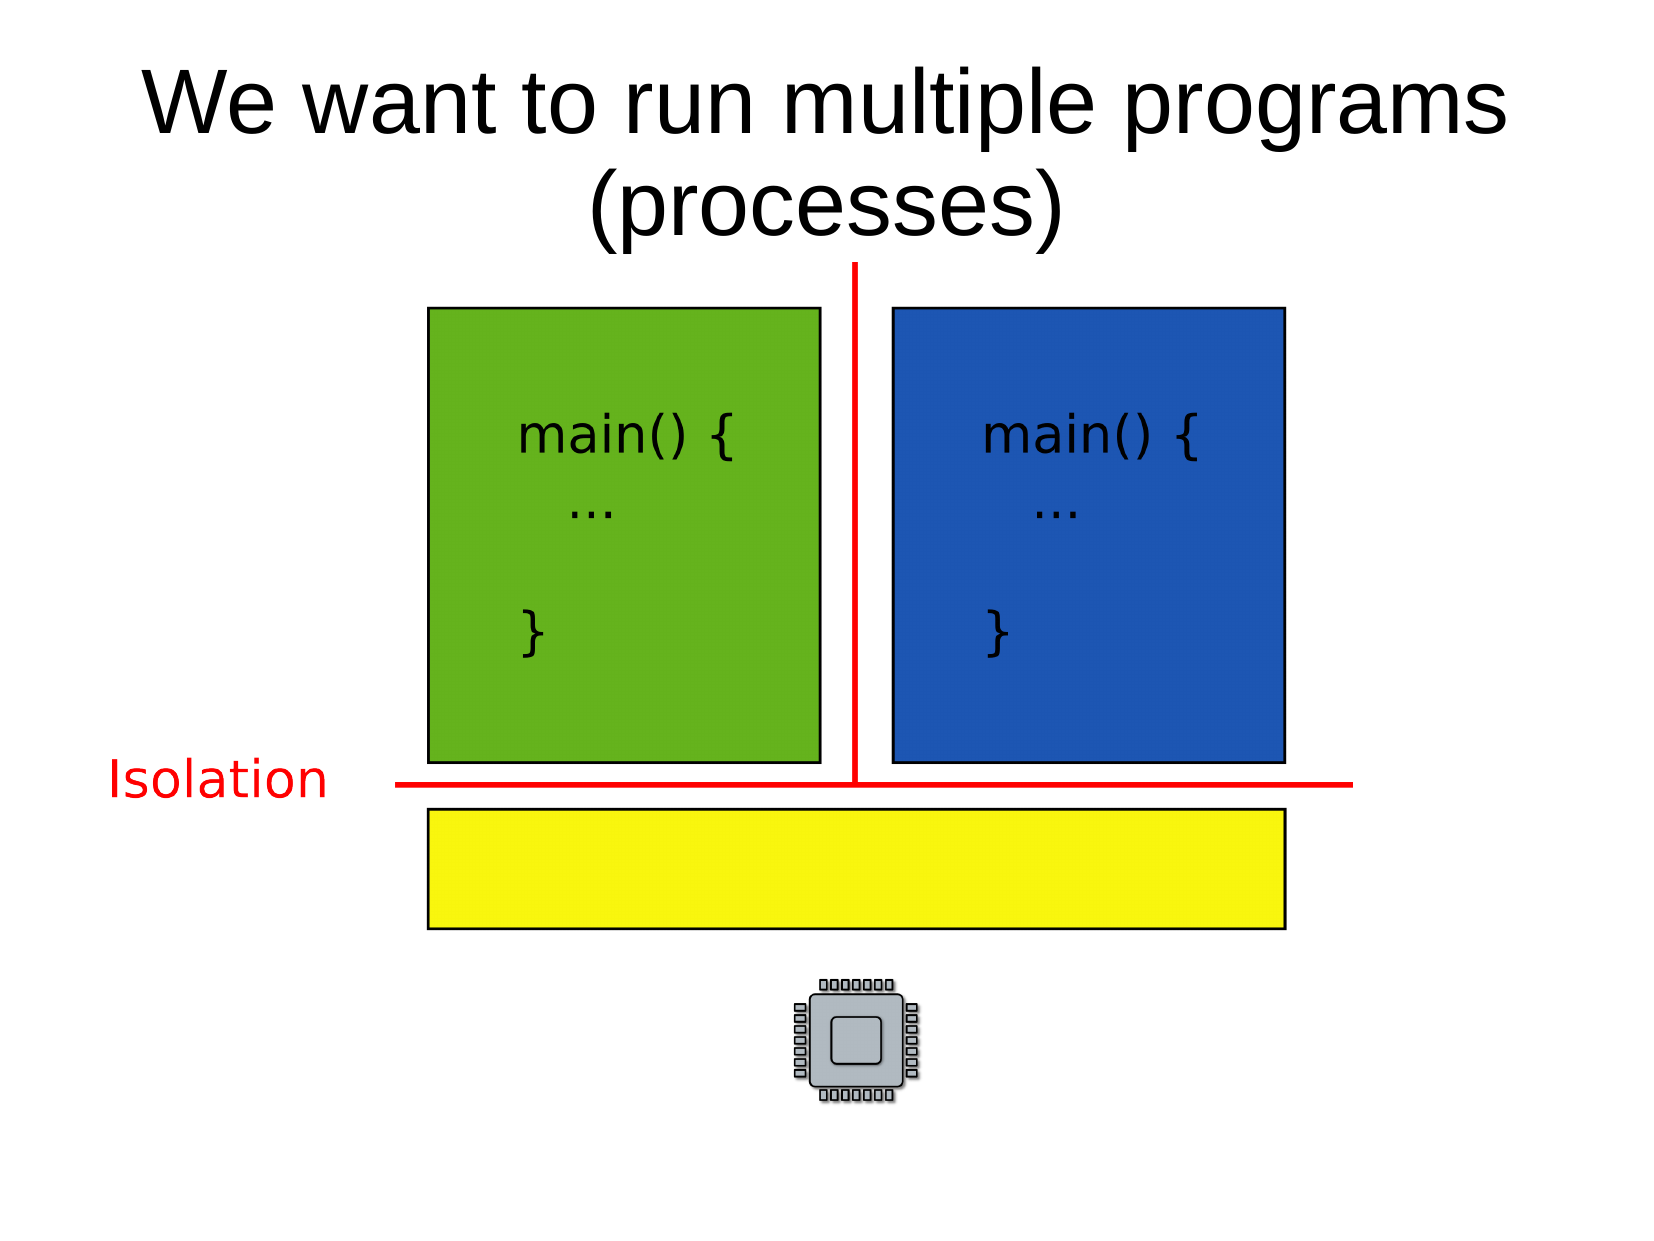

# We want to run multiple programs (processes)